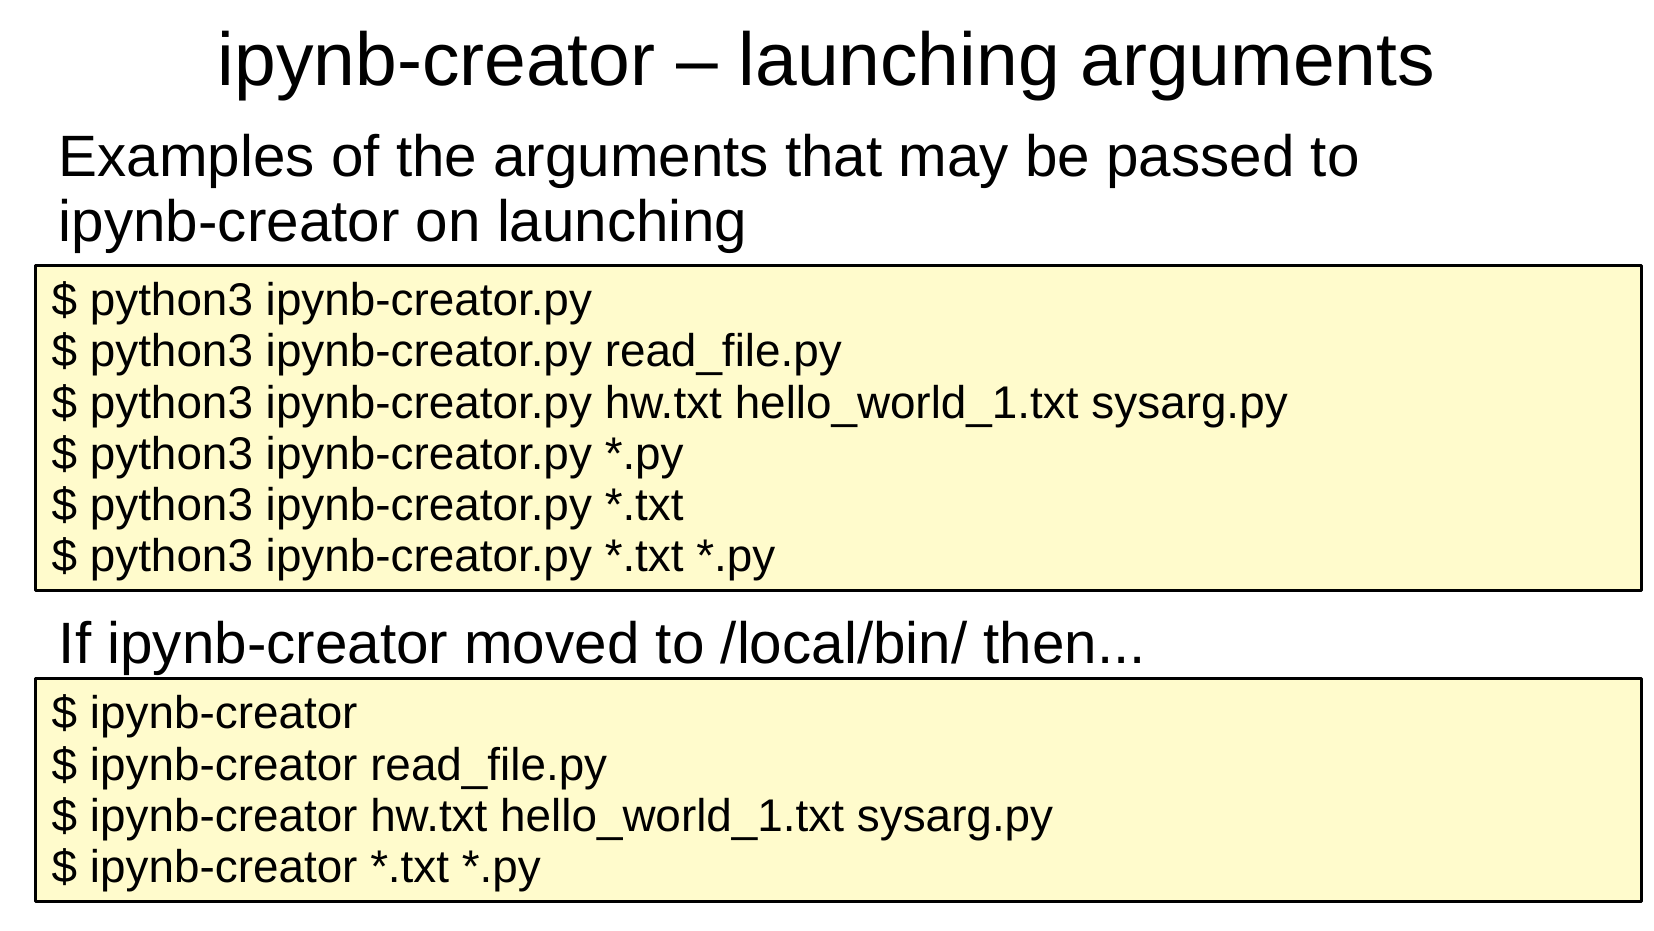

# ipynb-creator – launching arguments
Examples of the arguments that may be passed to ipynb-creator on launching
$ python3 ipynb-creator.py
$ python3 ipynb-creator.py read_file.py
$ python3 ipynb-creator.py hw.txt hello_world_1.txt sysarg.py
$ python3 ipynb-creator.py *.py
$ python3 ipynb-creator.py *.txt
$ python3 ipynb-creator.py *.txt *.py
If ipynb-creator moved to /local/bin/ then...
$ ipynb-creator
$ ipynb-creator read_file.py
$ ipynb-creator hw.txt hello_world_1.txt sysarg.py
$ ipynb-creator *.txt *.py